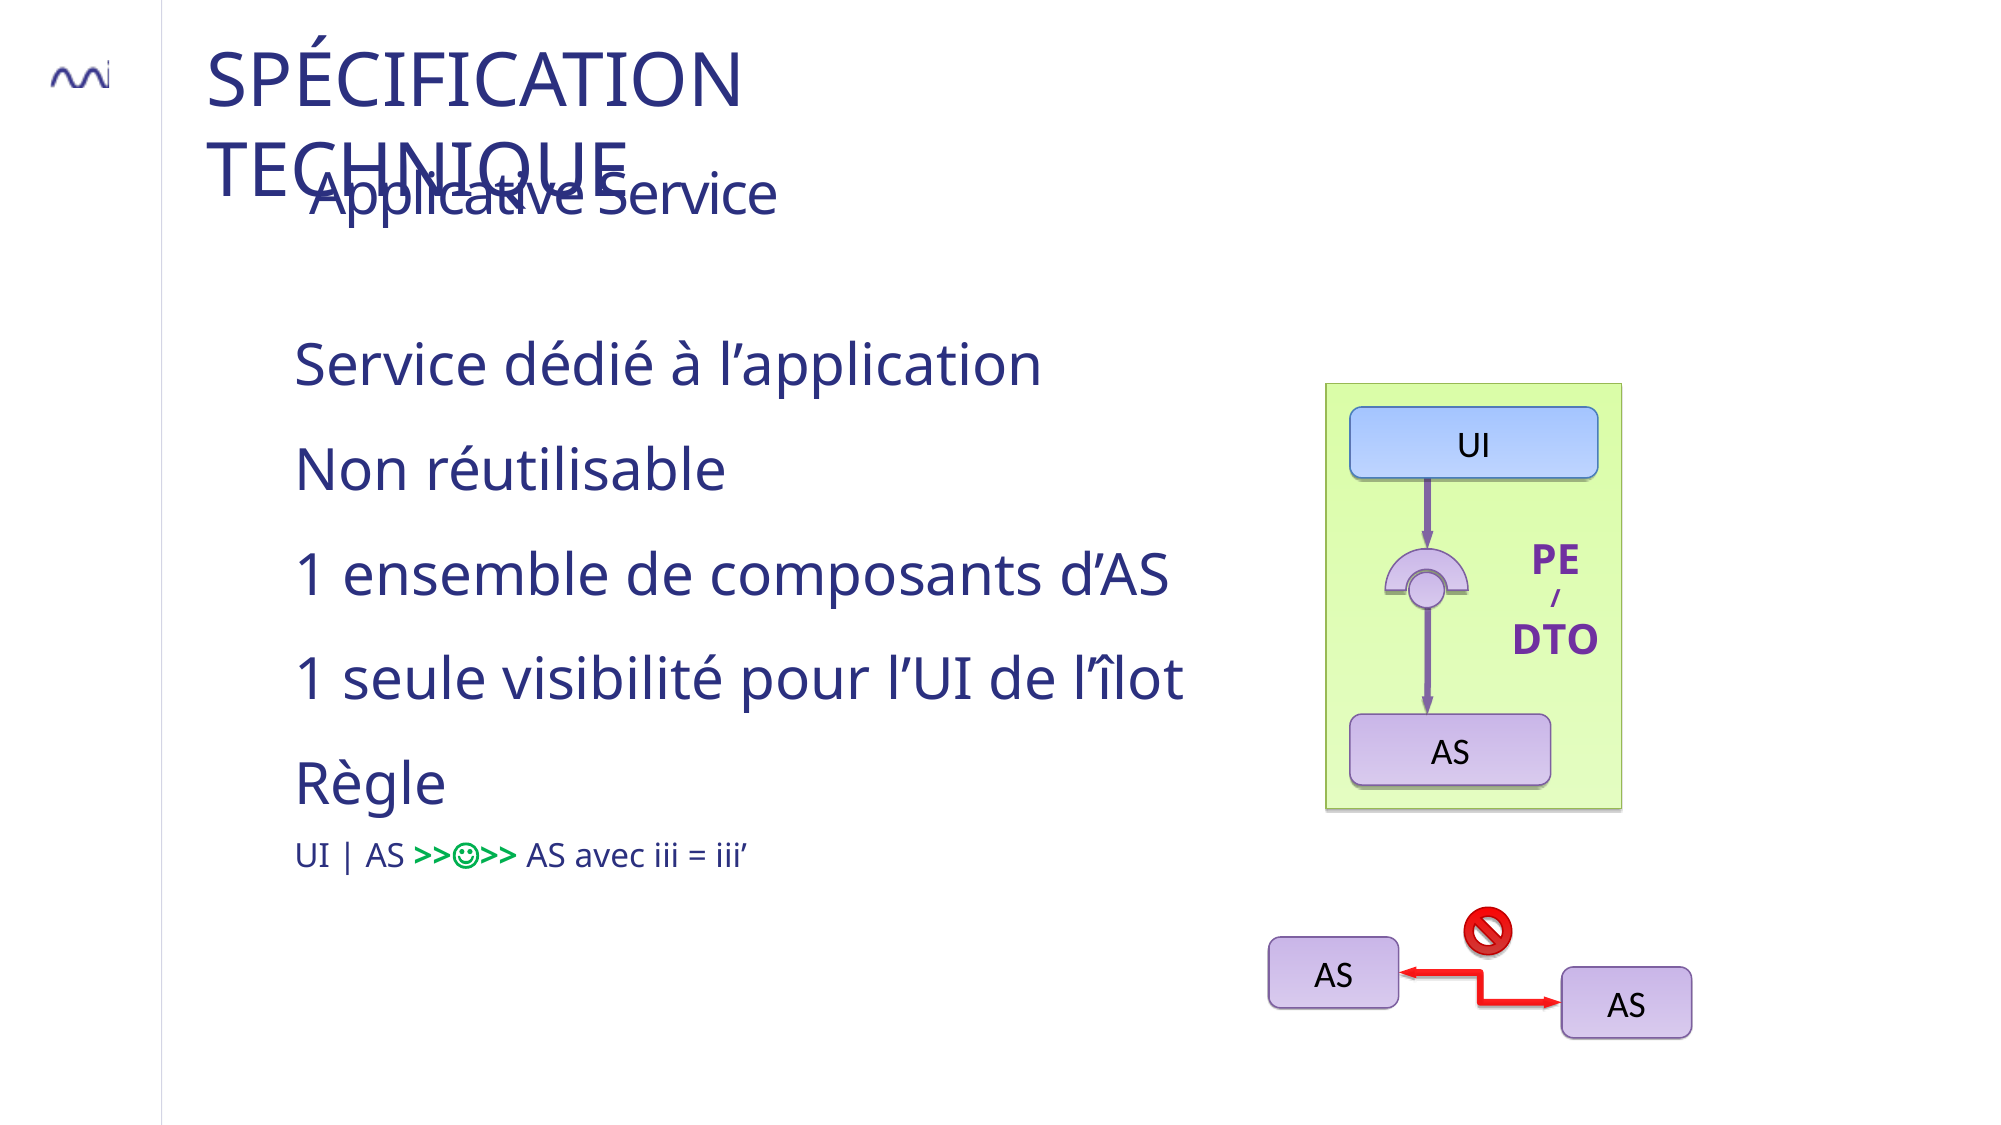

SPÉCIFICATION TECHNIQUE
Applicative Service
# Service dédié à l’application
Non réutilisable
1 ensemble de composants d’AS
1 seule visibilité pour l’UI de l’îlot
Règle
UI | AS >>>> AS avec iii = iii’
UI
PE
/
DTO
AS
AS
AS